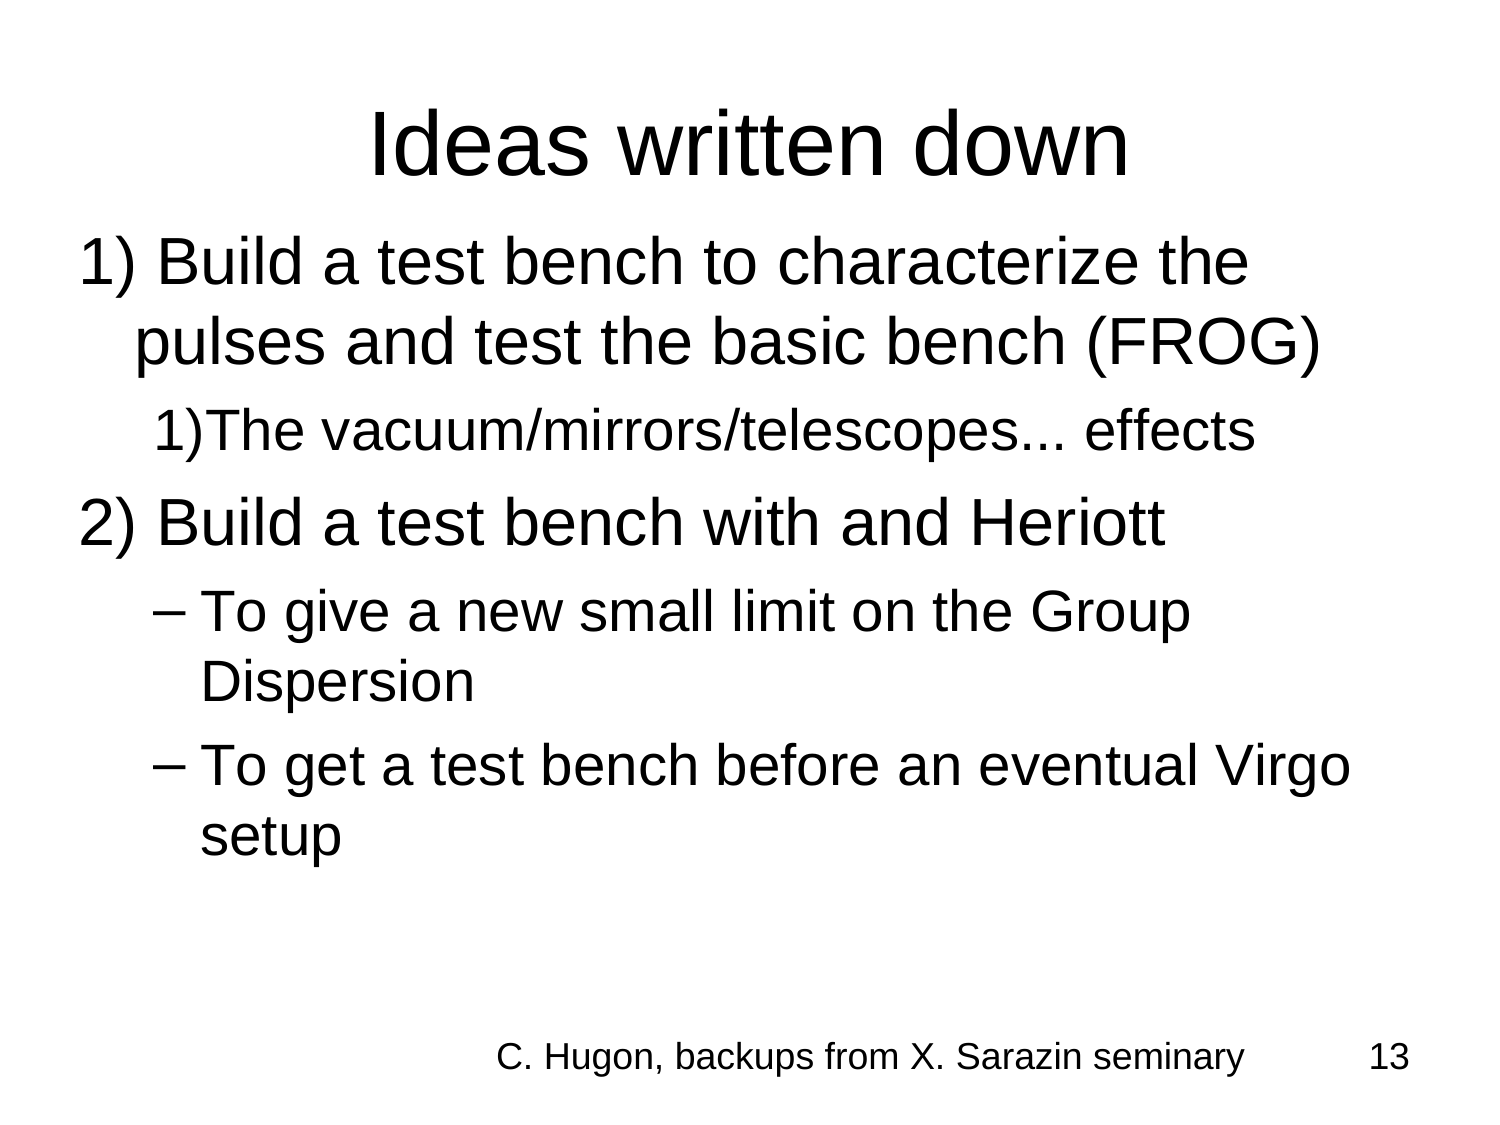

# Ideas written down
 Build a test bench to characterize the pulses and test the basic bench (FROG)
The vacuum/mirrors/telescopes... effects
 Build a test bench with and Heriott
To give a new small limit on the Group Dispersion
To get a test bench before an eventual Virgo setup
C. Hugon, backups from X. Sarazin seminary
13